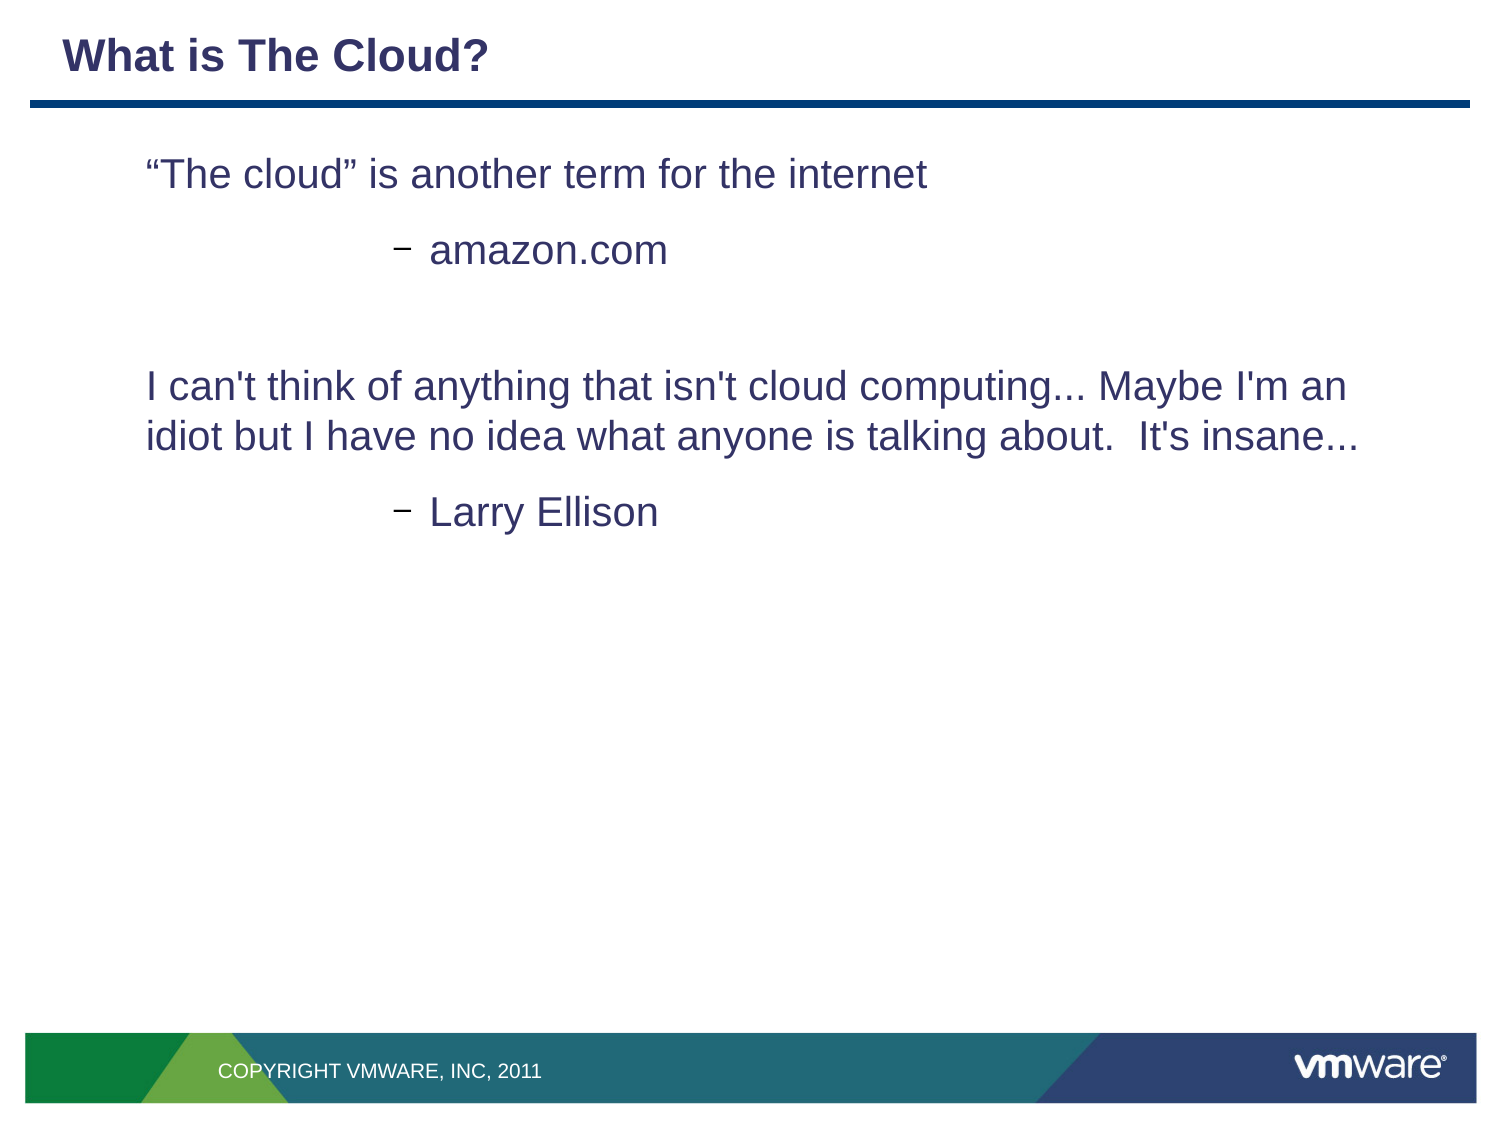

# What is The Cloud?
“The cloud” is another term for the internet
amazon.com
I can't think of anything that isn't cloud computing... Maybe I'm an idiot but I have no idea what anyone is talking about. It's insane...
Larry Ellison